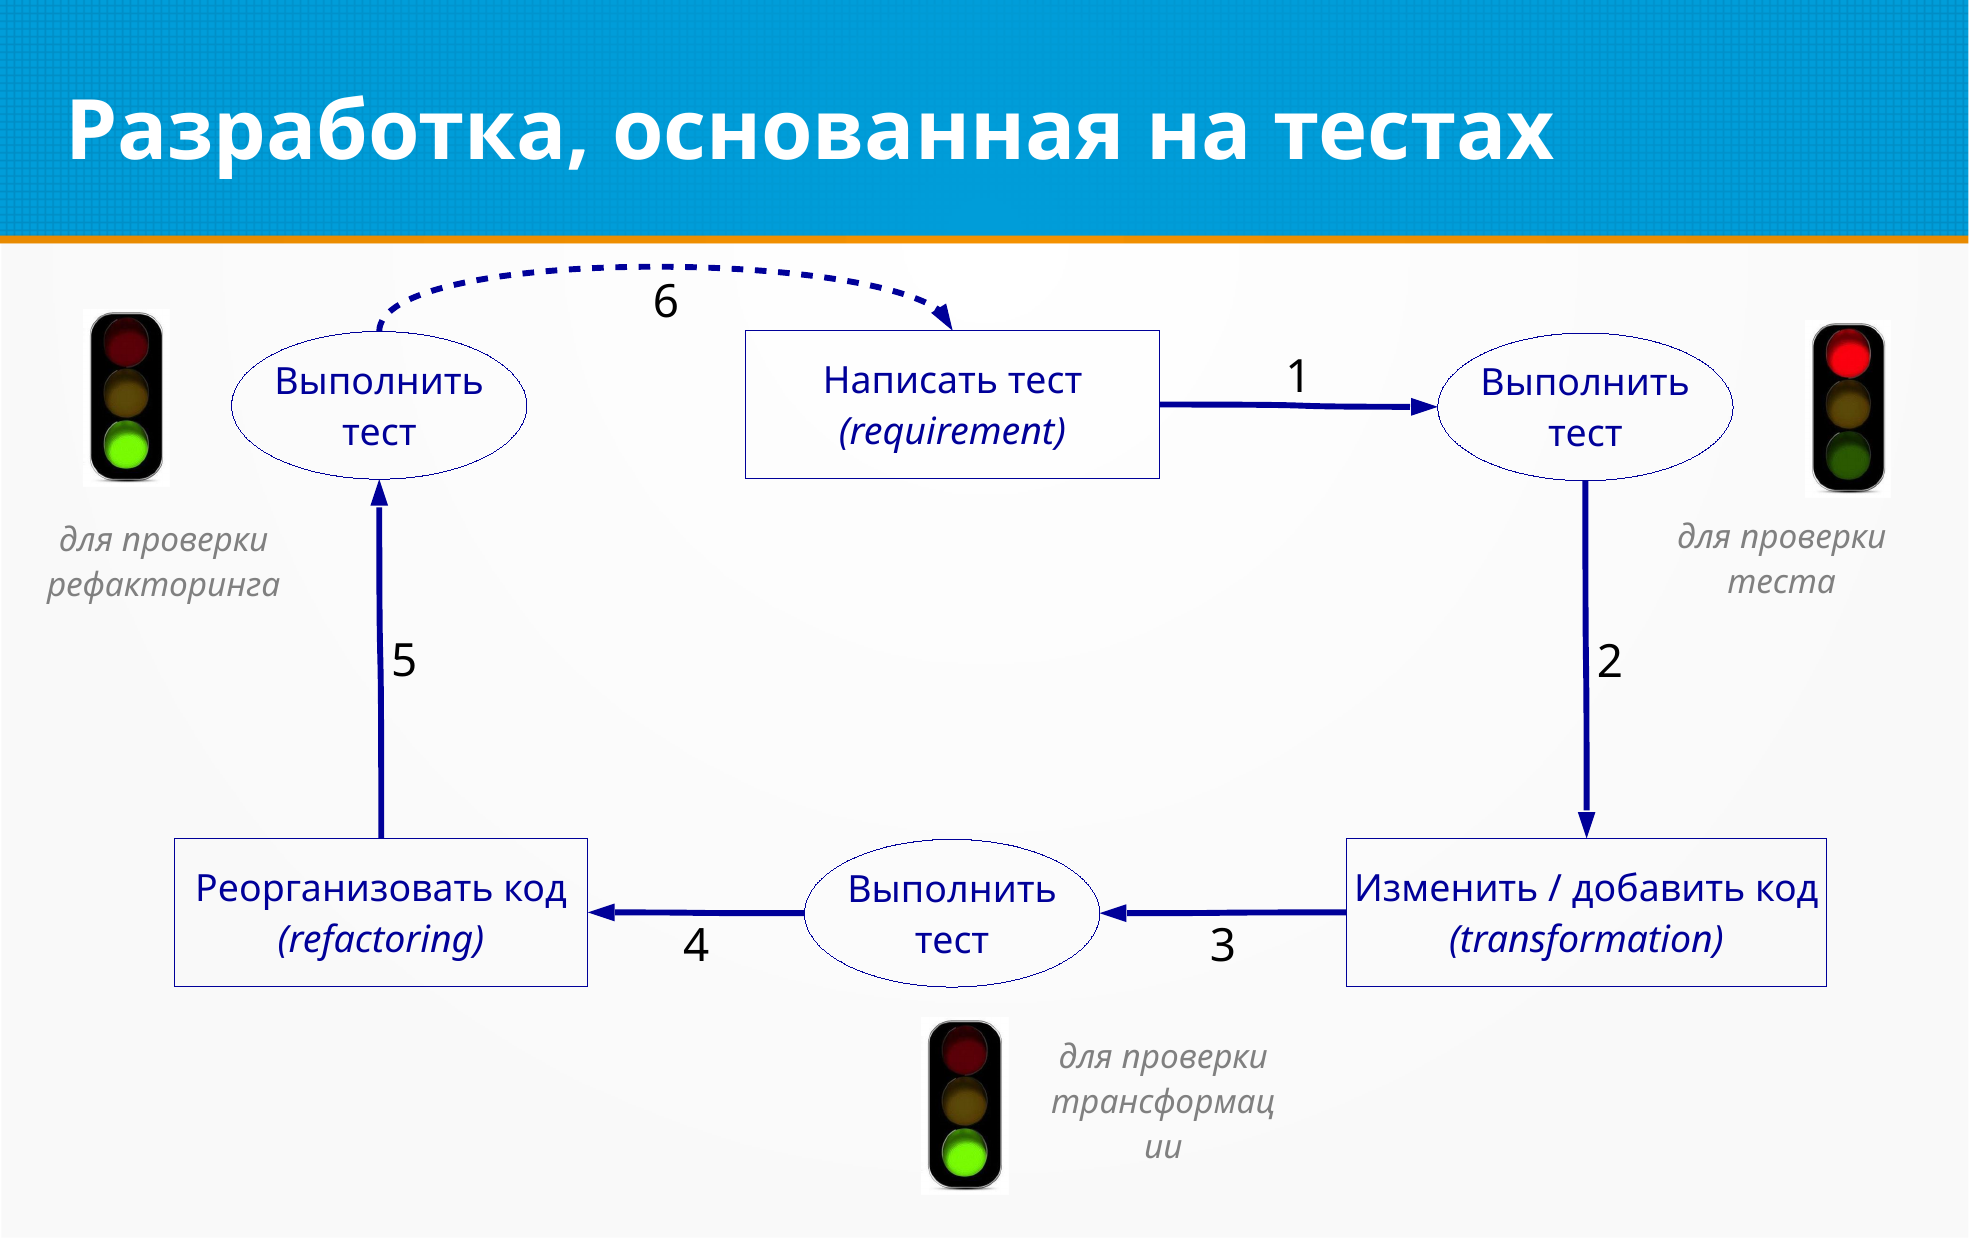

Разработка, основанная на тестах
Написать тест
(requirement)
Выполнить
тест
Выполнить
тест
для проверки теста
для проверки рефакторинга
Реорганизовать код
(refactoring)
Изменить / добавить код
(transformation)
Выполнить
тест
для проверки трансформации